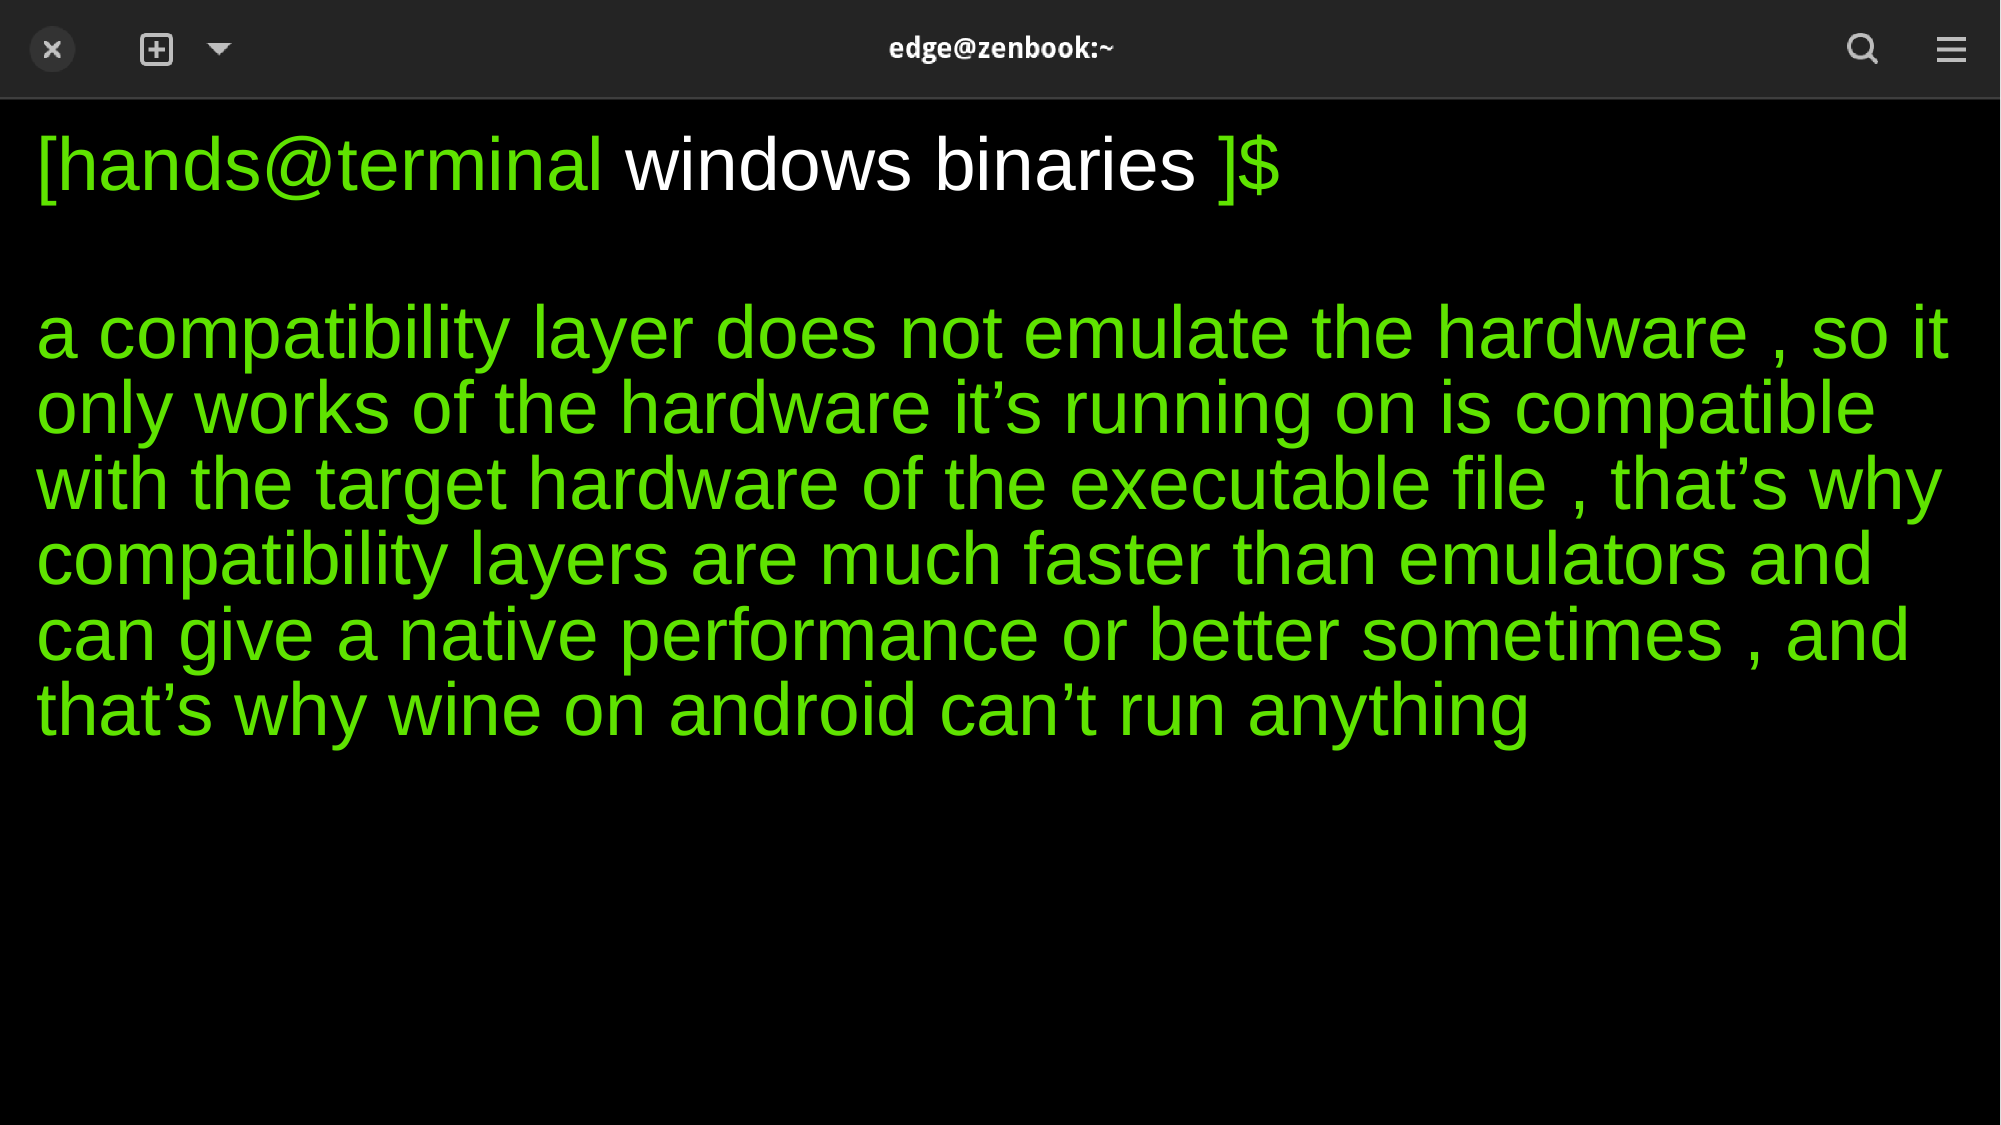

# [hands@terminal windows binaries ]$
a compatibility layer does not emulate the hardware , so it only works of the hardware it’s running on is compatible with the target hardware of the executable file , that’s why compatibility layers are much faster than emulators and can give a native performance or better sometimes , and that’s why wine on android can’t run anything